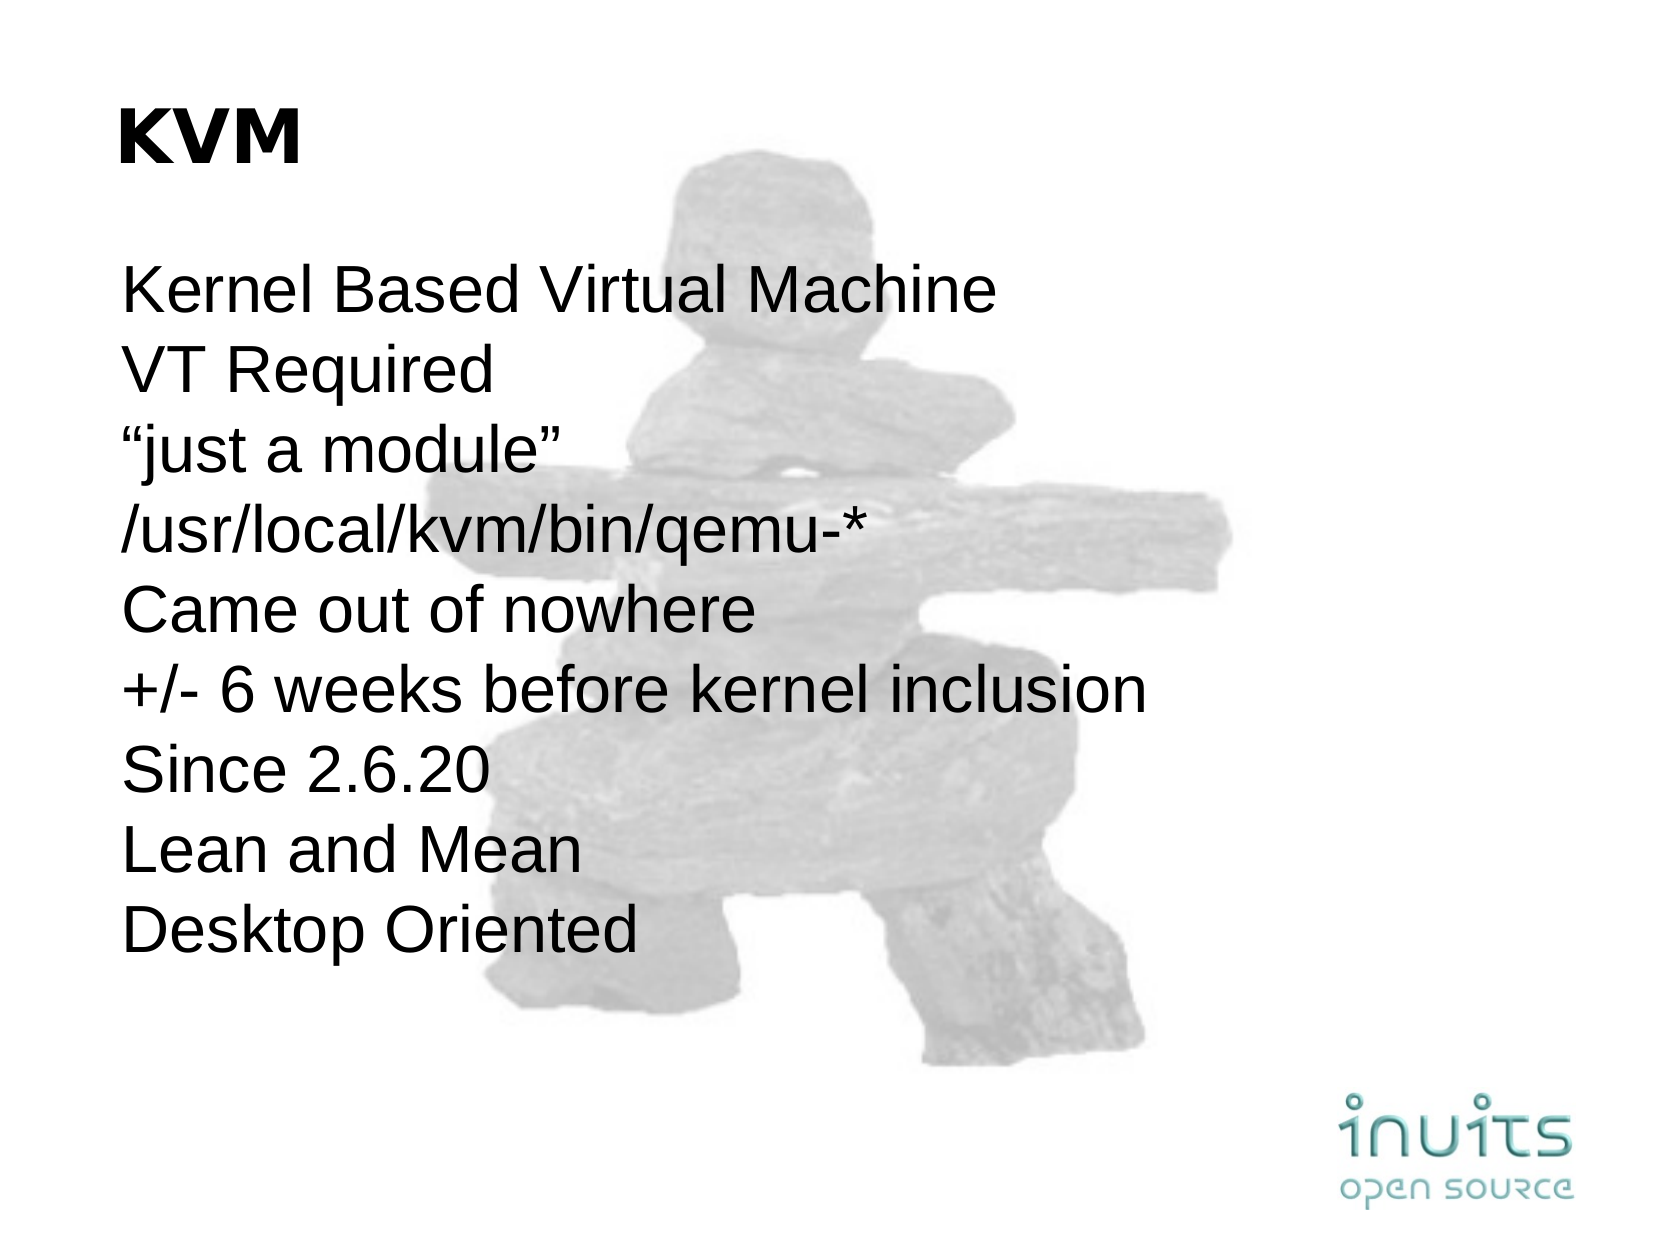

KVM
# Kernel Based Virtual Machine
VT Required
“just a module”
/usr/local/kvm/bin/qemu-*
Came out of nowhere
+/- 6 weeks before kernel inclusion
Since 2.6.20
Lean and Mean
Desktop Oriented